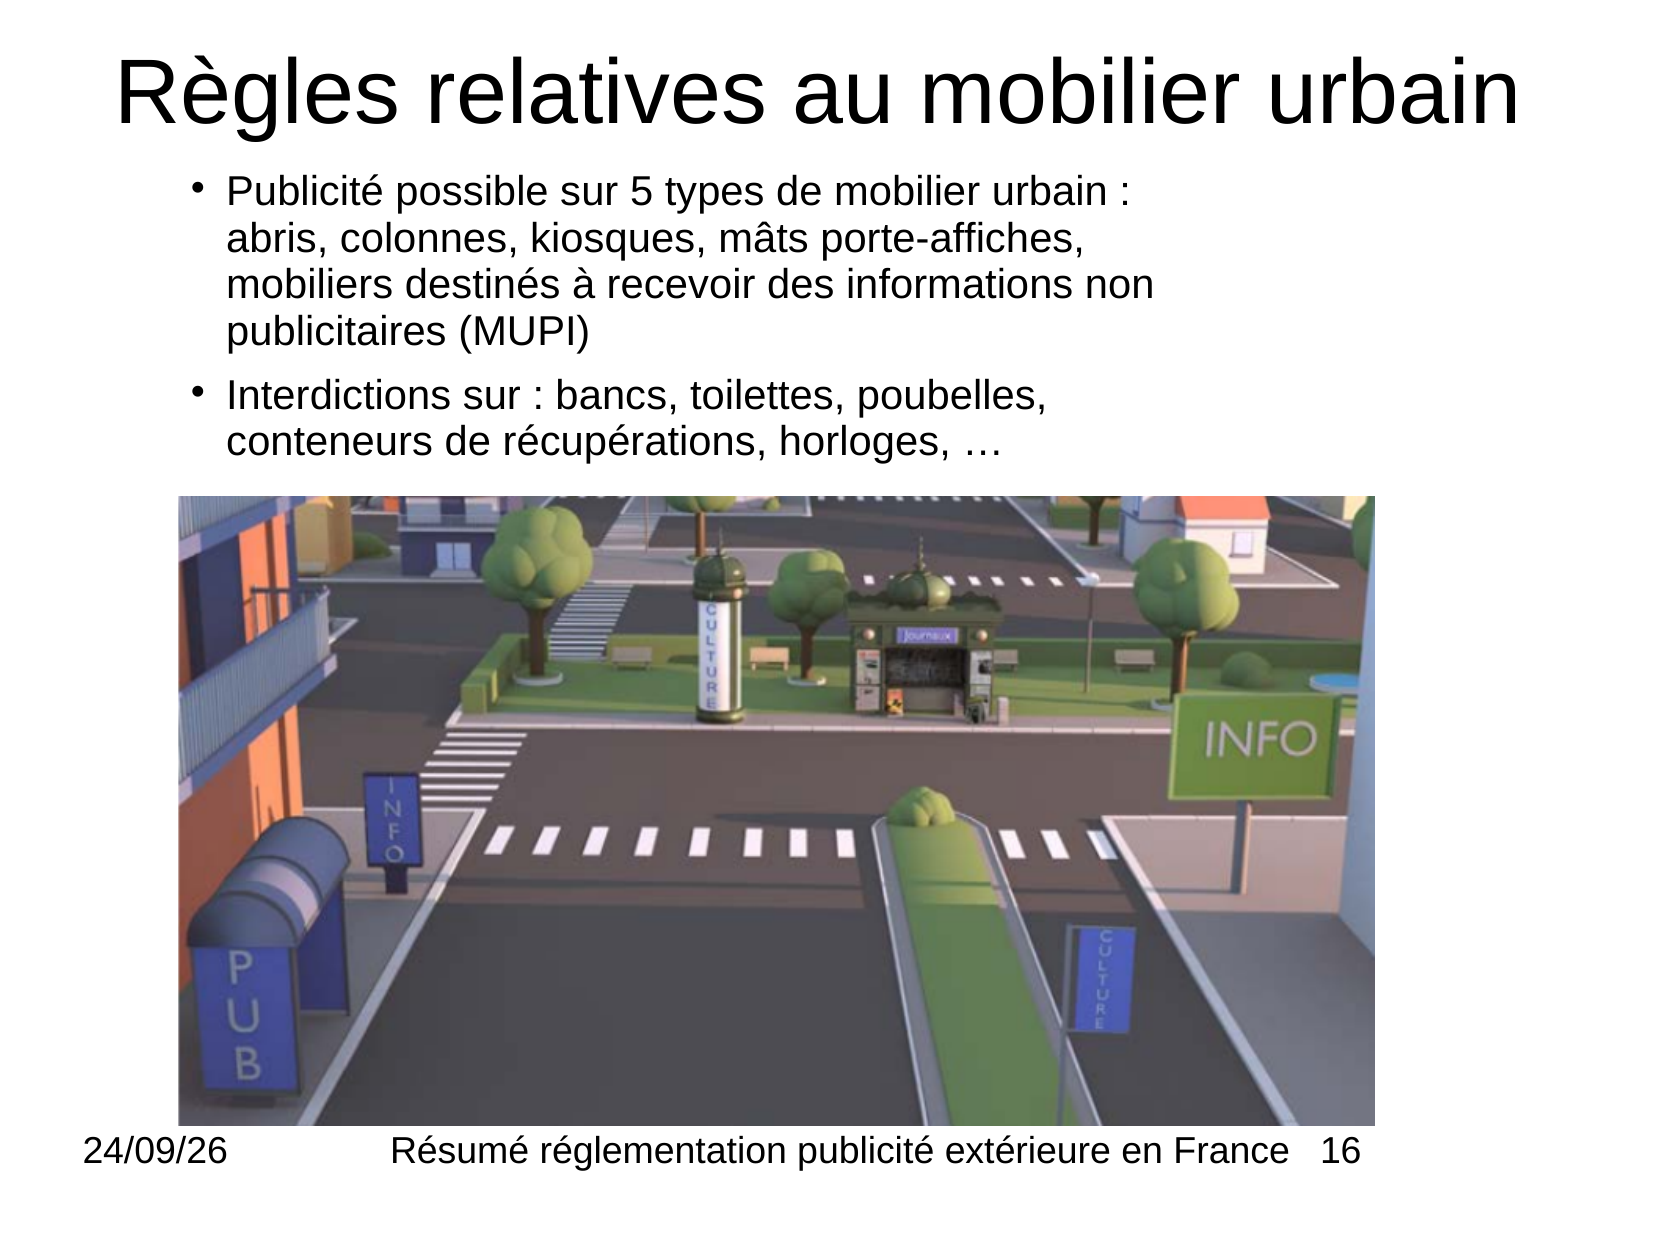

# Règles relatives au mobilier urbain
Publicité possible sur 5 types de mobilier urbain : abris, colonnes, kiosques, mâts porte-affiches, mobiliers destinés à recevoir des informations non publicitaires (MUPI)
Interdictions sur : bancs, toilettes, poubelles, conteneurs de récupérations, horloges, …
Résumé réglementation publicité extérieure en France
16